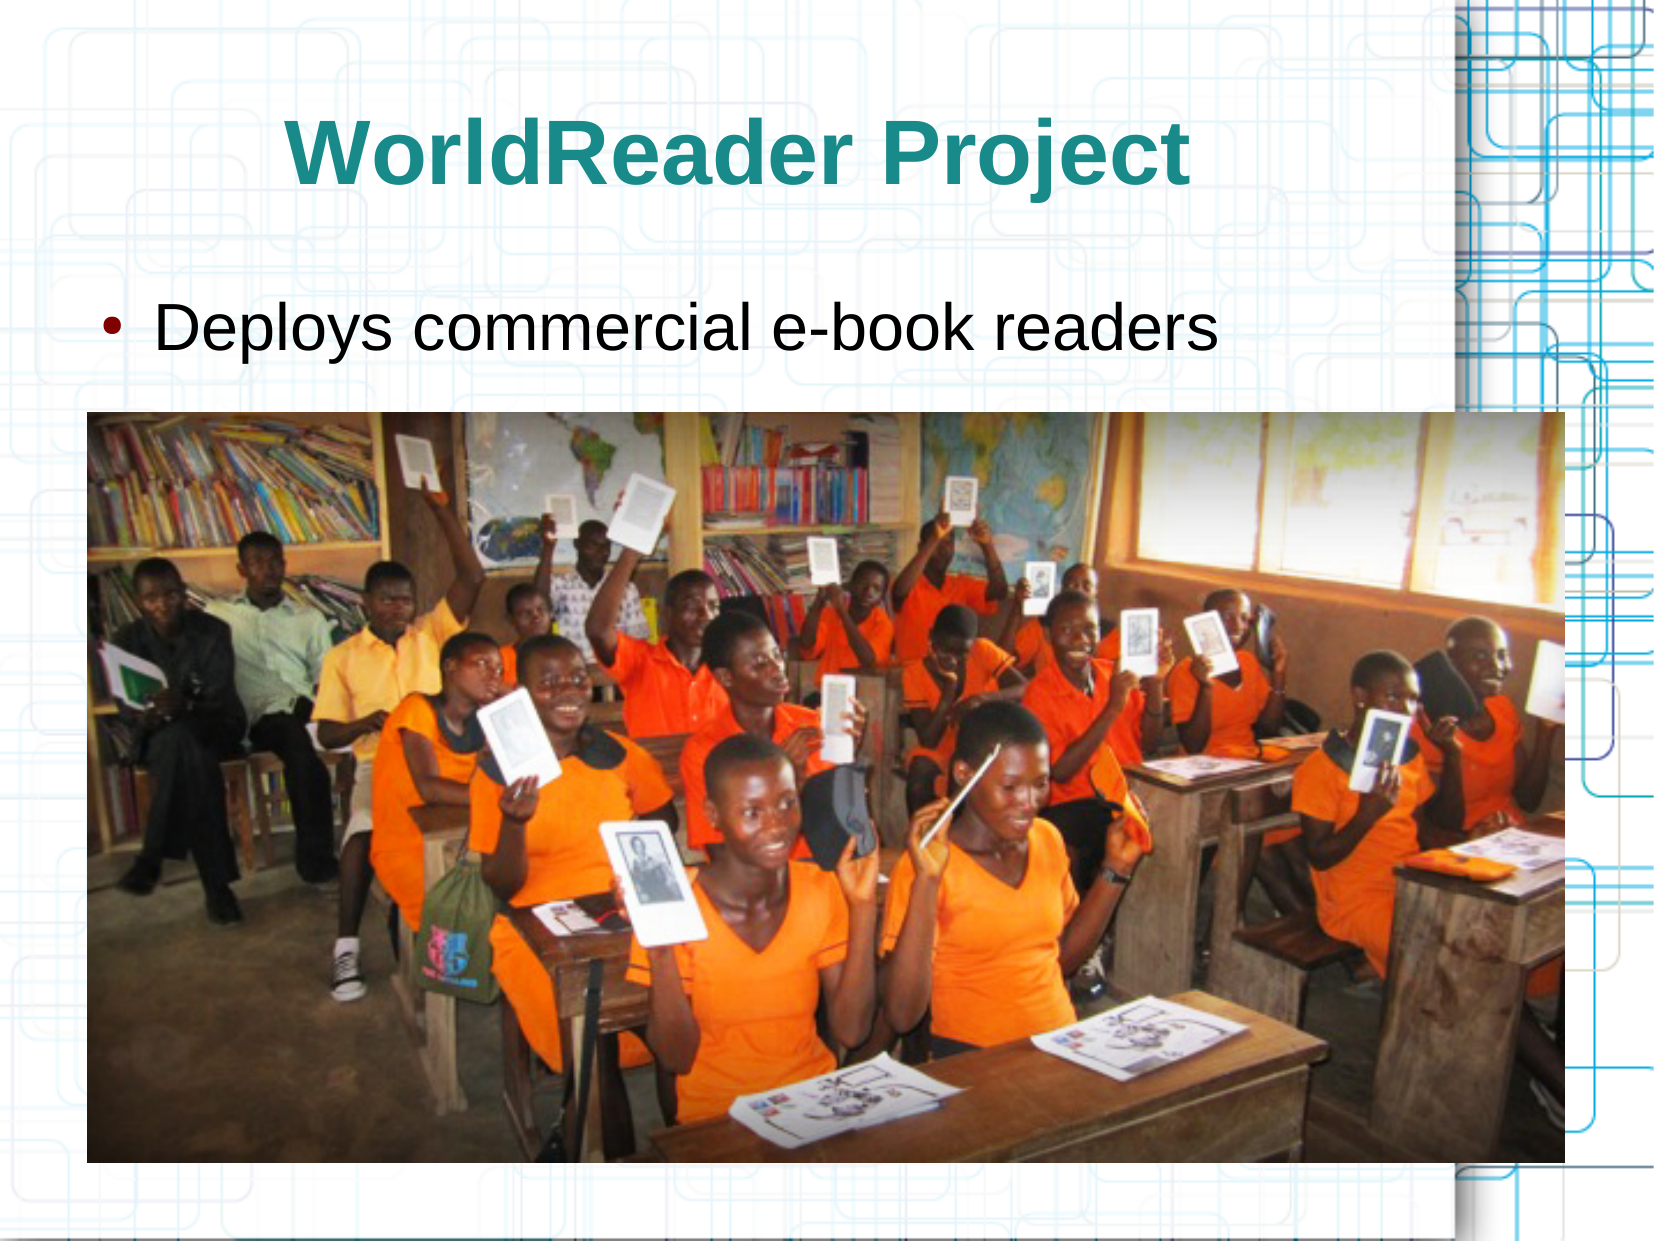

# WorldReader Project
Deploys commercial e-book readers